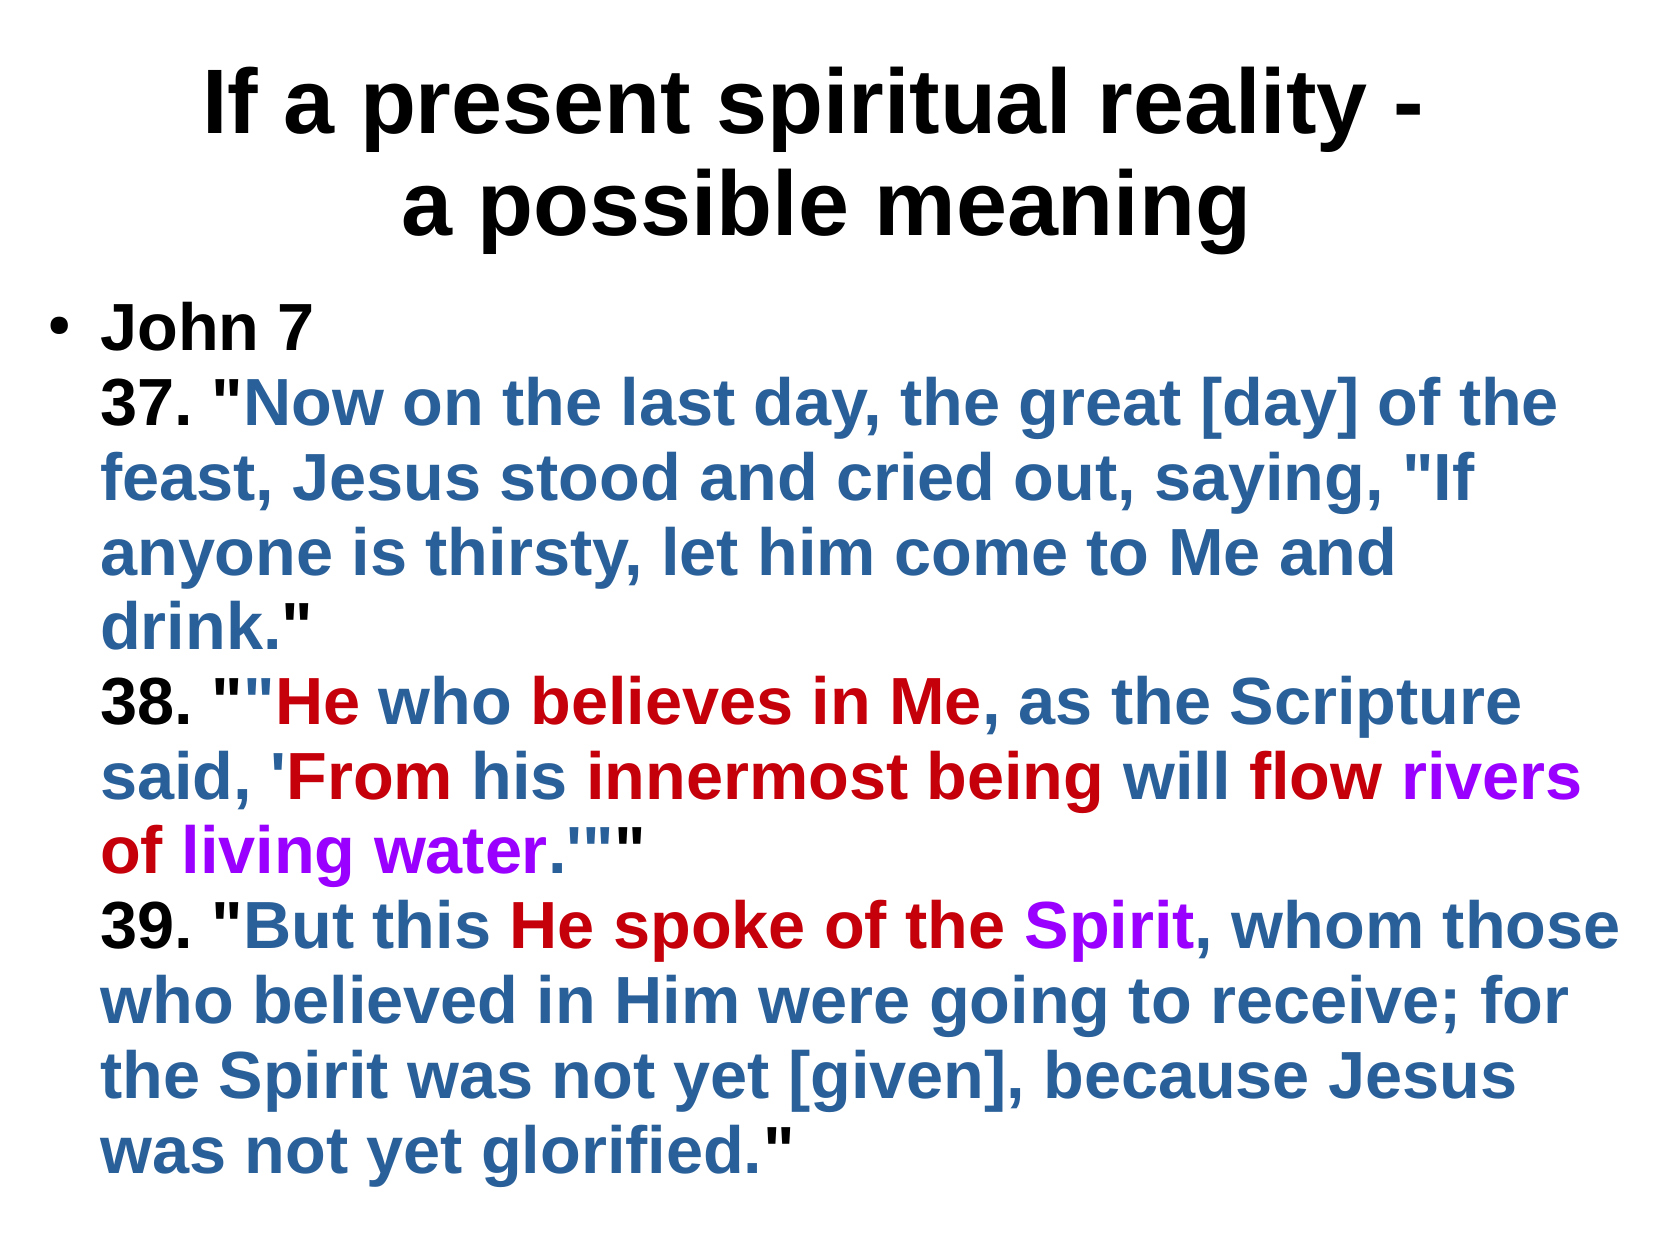

# If a present spiritual reality - a possible meaning
John 7
37. "Now on the last day, the great [day] of the feast, Jesus stood and cried out, saying, "If anyone is thirsty, let him come to Me and drink."
38. ""He who believes in Me, as the Scripture said, 'From his innermost being will flow rivers of living water.'""
39. "But this He spoke of the Spirit, whom those who believed in Him were going to receive; for the Spirit was not yet [given], because Jesus was not yet glorified."